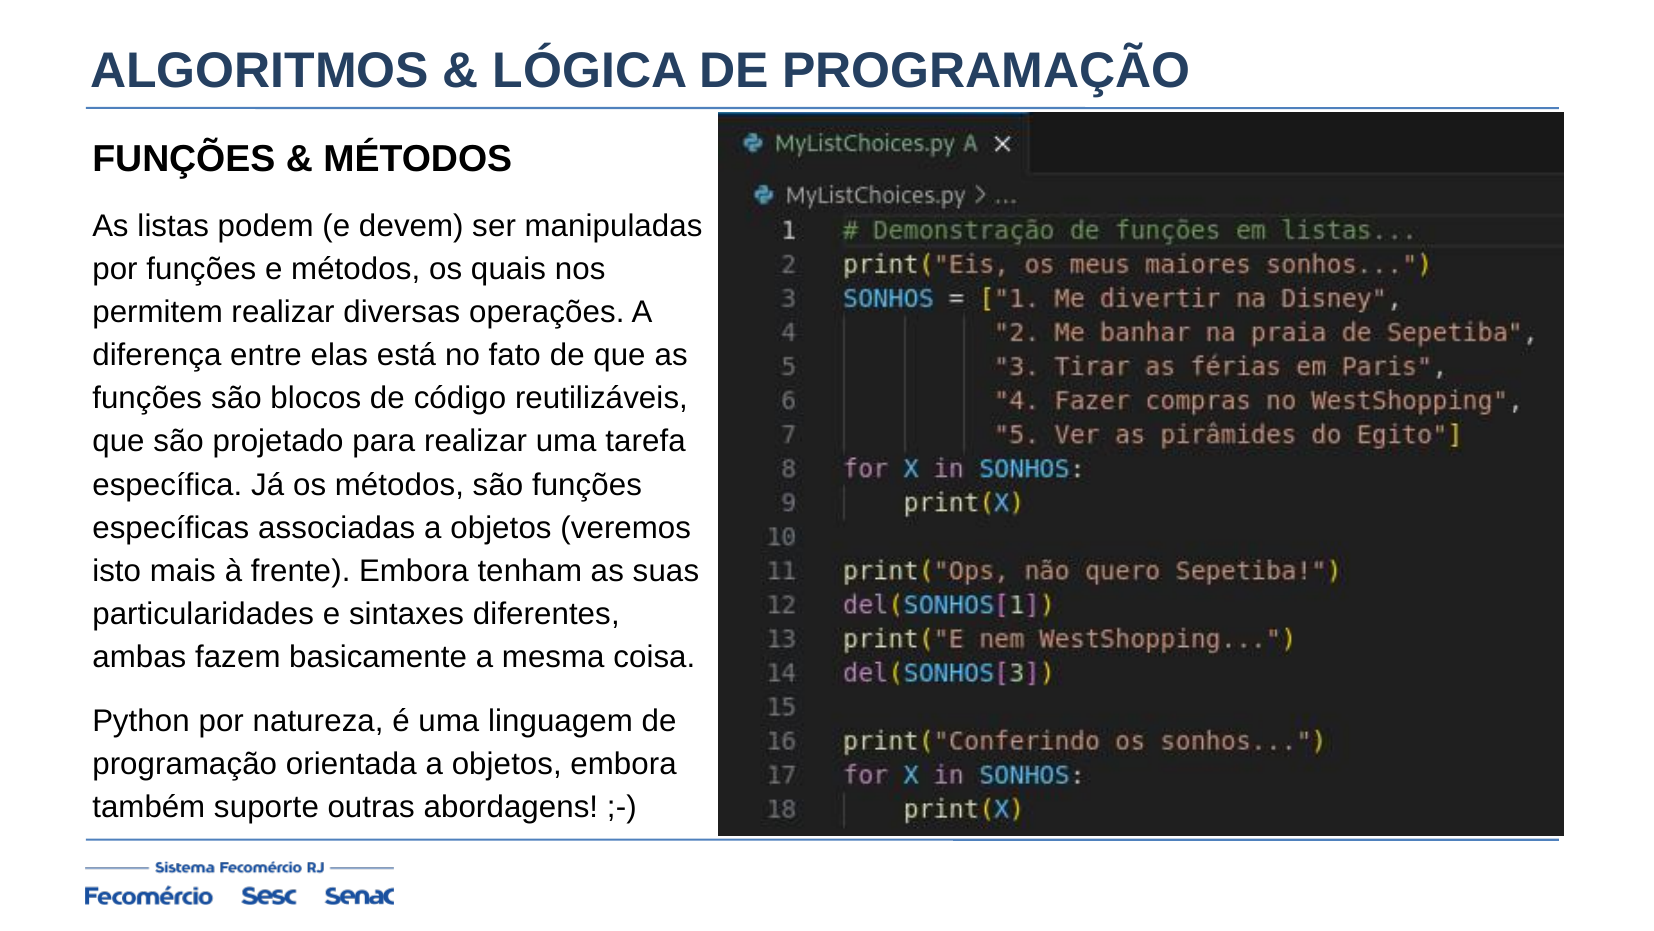

ALGORITMOS & LÓGICA DE PROGRAMAÇÃO
FUNÇÕES & MÉTODOS
As listas podem (e devem) ser manipuladas por funções e métodos, os quais nos permitem realizar diversas operações. A diferença entre elas está no fato de que as funções são blocos de código reutilizáveis, que são projetado para realizar uma tarefa específica. Já os métodos, são funções específicas associadas a objetos (veremos isto mais à frente). Embora tenham as suas particularidades e sintaxes diferentes, ambas fazem basicamente a mesma coisa.
Python por natureza, é uma linguagem de programação orientada a objetos, embora também suporte outras abordagens! ;-)